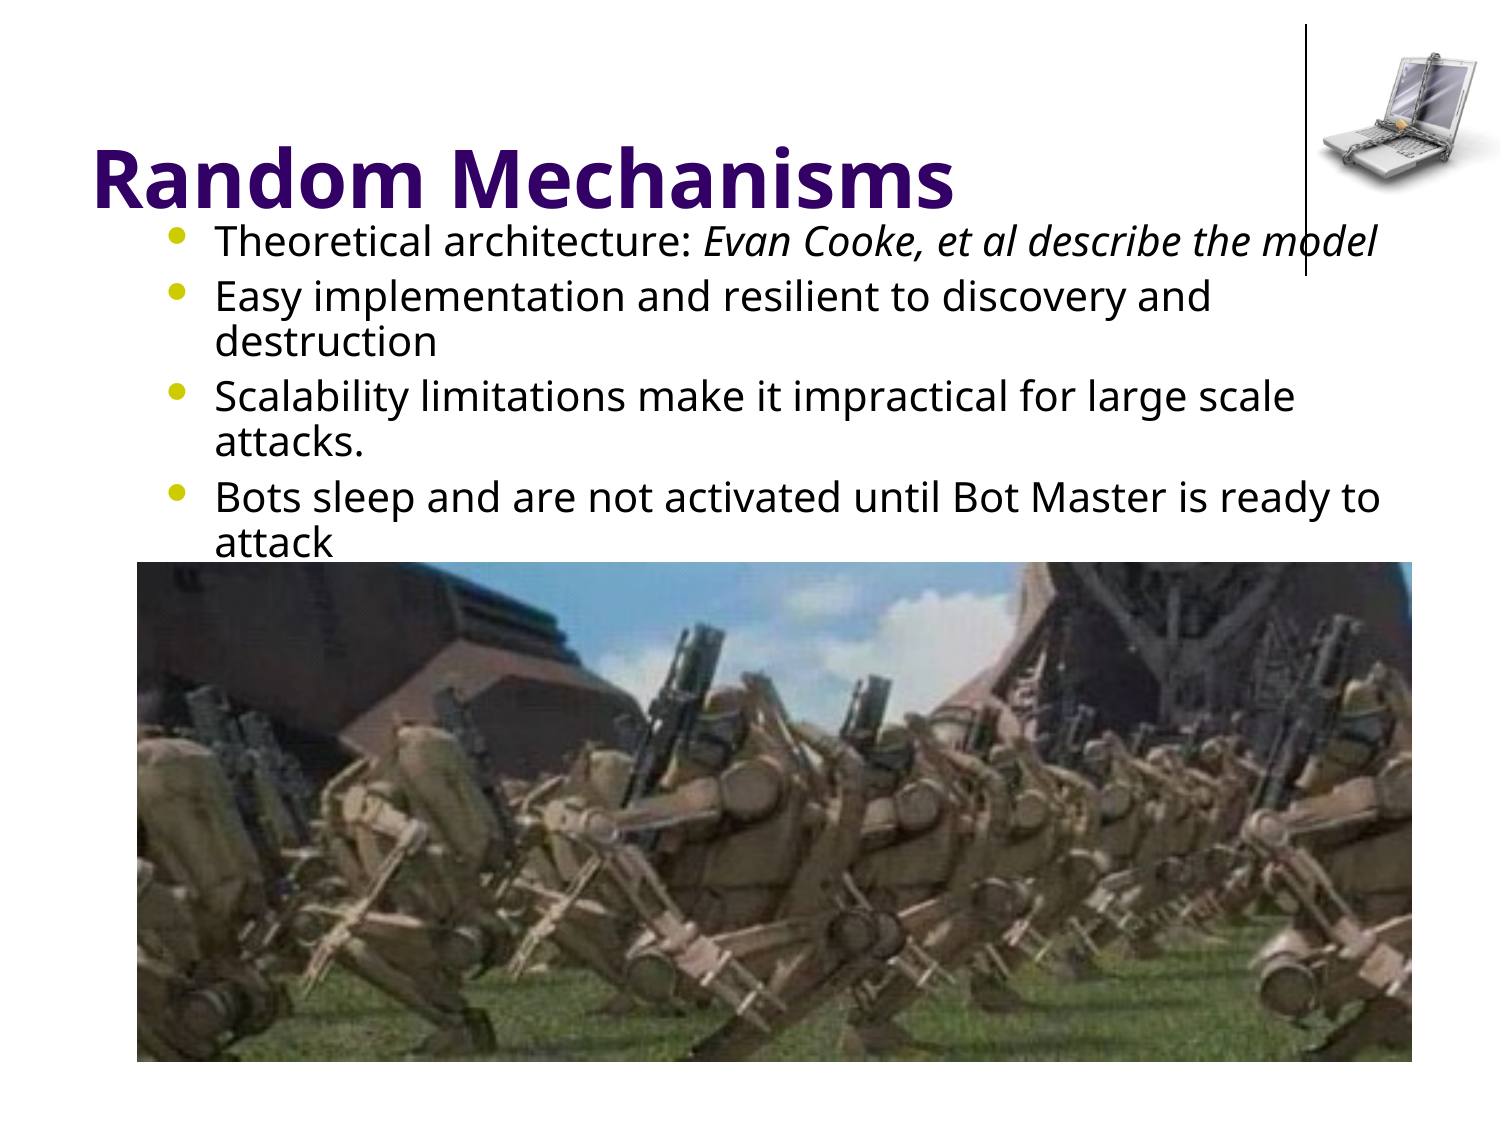

# Random Mechanisms
Theoretical architecture: Evan Cooke, et al describe the model
Easy implementation and resilient to discovery and destruction
Scalability limitations make it impractical for large scale attacks.
Bots sleep and are not activated until Bot Master is ready to attack